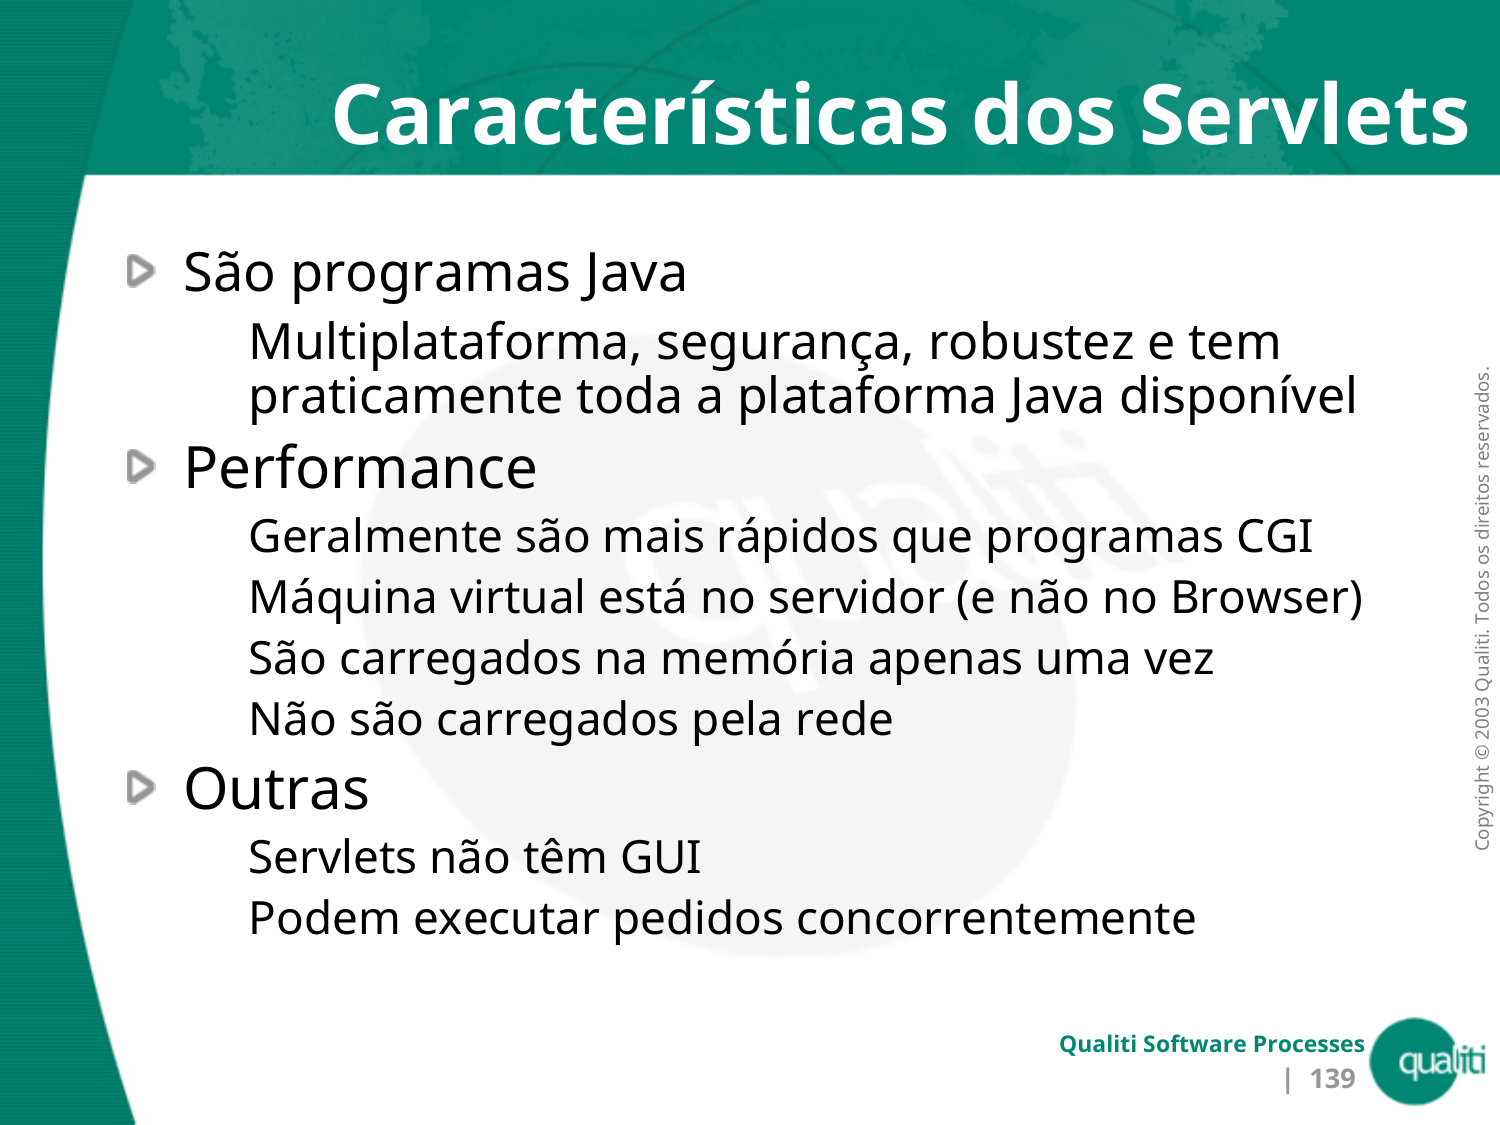

# Características dos Servlets
São programas Java
Multiplataforma, segurança, robustez e tem praticamente toda a plataforma Java disponível
Performance
Geralmente são mais rápidos que programas CGI
Máquina virtual está no servidor (e não no Browser)‏
São carregados na memória apenas uma vez
Não são carregados pela rede
Outras
Servlets não têm GUI
Podem executar pedidos concorrentemente